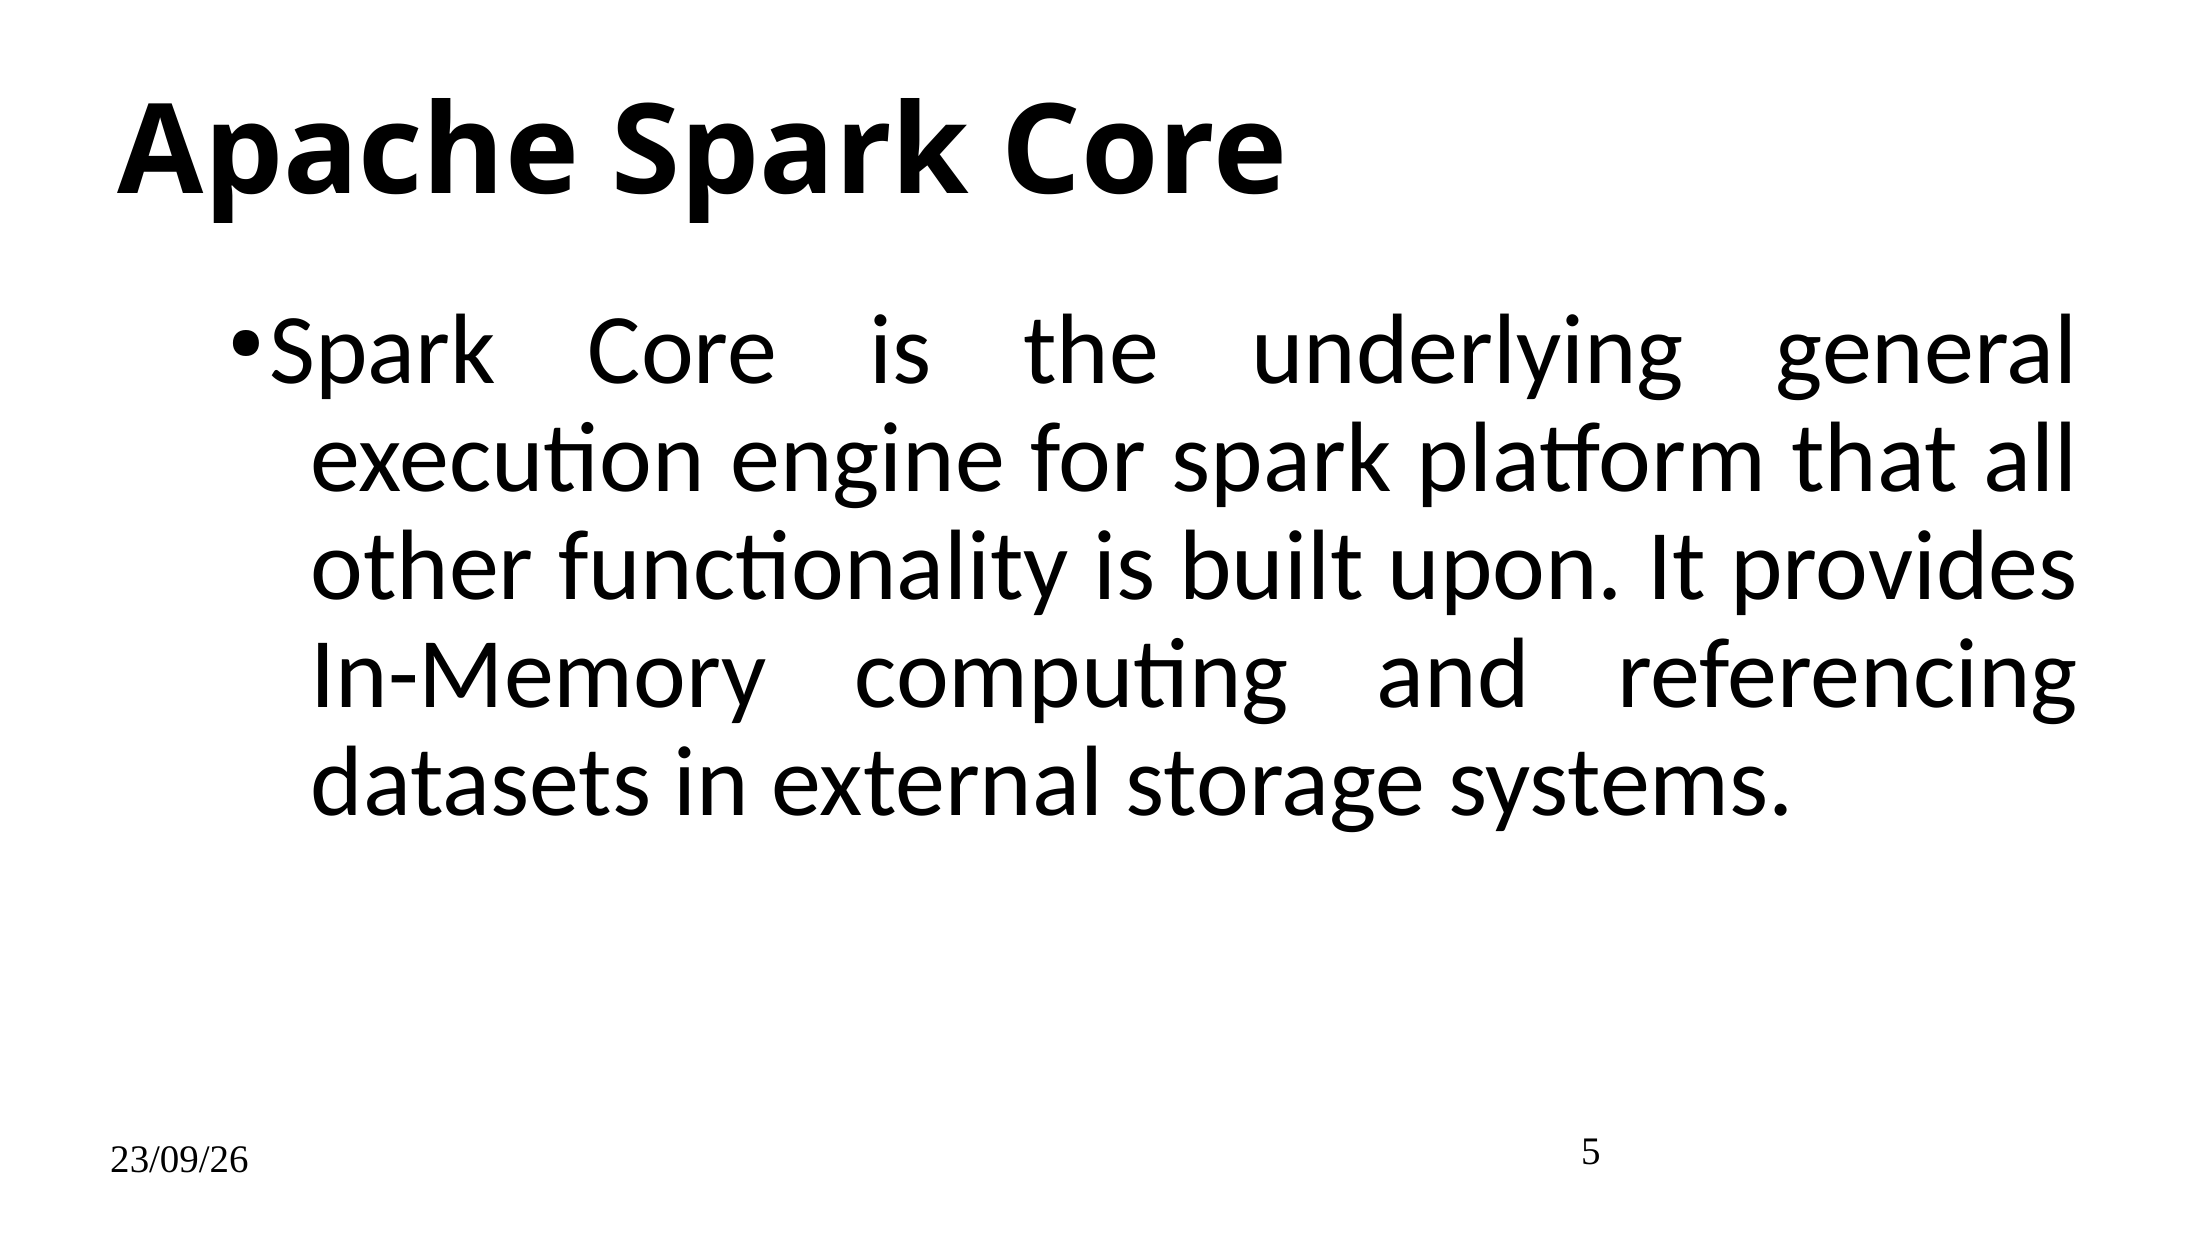

# Apache Spark Core
Spark Core is the underlying general execution engine for spark platform that all other functionality is built upon. It provides In-Memory computing and referencing datasets in external storage systems.